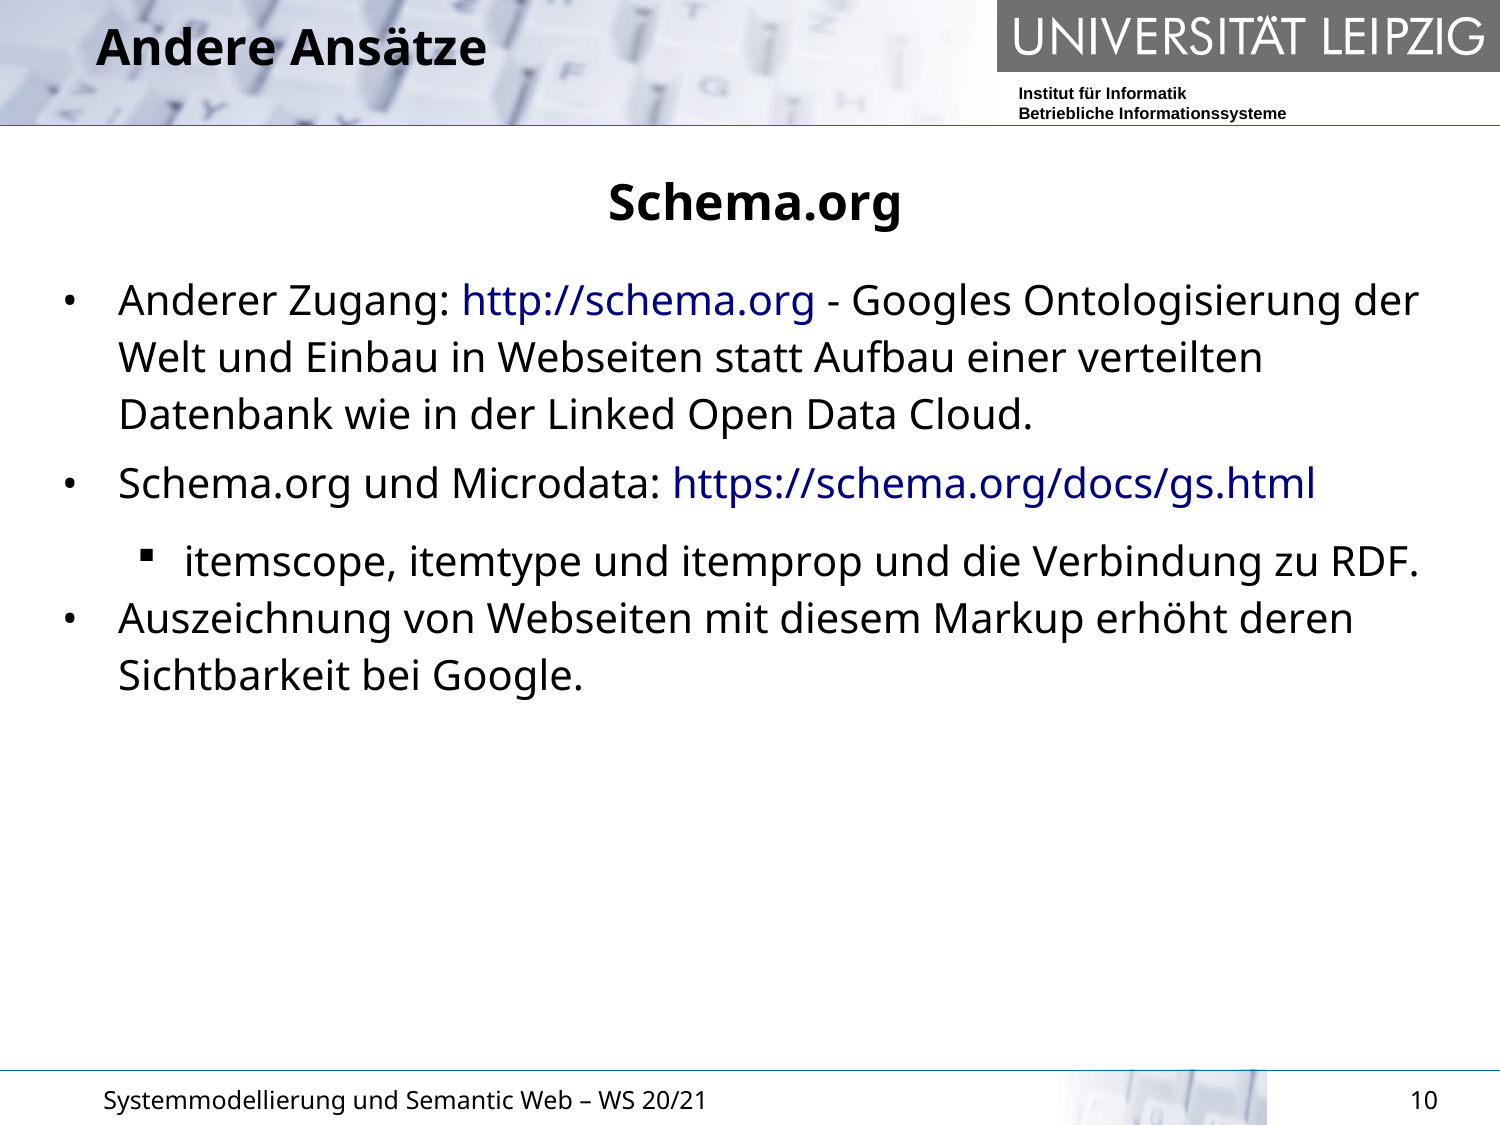

Andere Ansätze
# Schema.org
Anderer Zugang: http://schema.org - Googles Ontologisierung der Welt und Einbau in Webseiten statt Aufbau einer verteilten Datenbank wie in der Linked Open Data Cloud.
Schema.org und Microdata: https://schema.org/docs/gs.html
itemscope, itemtype und itemprop und die Verbindung zu RDF.
Auszeichnung von Webseiten mit diesem Markup erhöht deren Sichtbarkeit bei Google.
Systemmodellierung und Semantic Web – WS 20/21
10